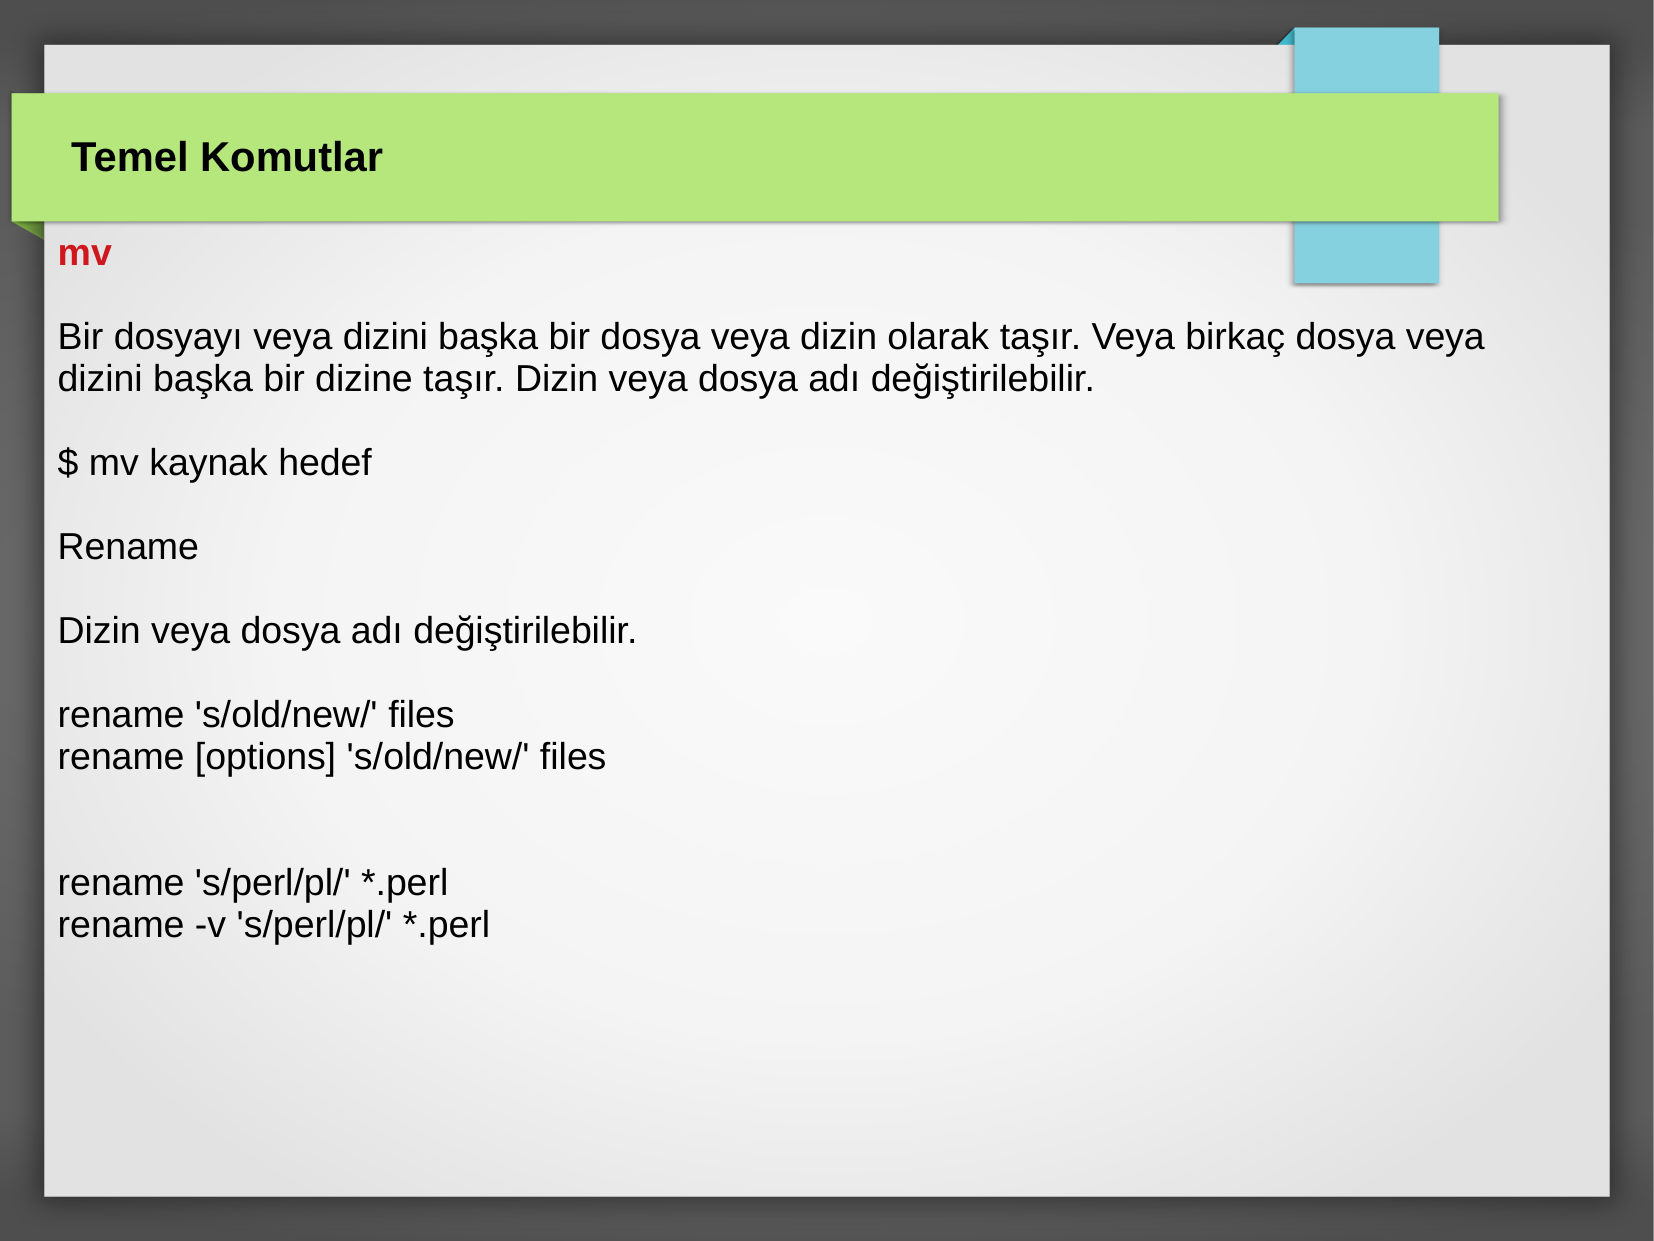

Temel Komutlar
mv
Bir dosyayı veya dizini başka bir dosya veya dizin olarak taşır. Veya birkaç dosya veya
dizini başka bir dizine taşır. Dizin veya dosya adı değiştirilebilir.
$ mv kaynak hedef
Rename
Dizin veya dosya adı değiştirilebilir.
rename 's/old/new/' files
rename [options] 's/old/new/' files
rename 's/perl/pl/' *.perl
rename -v 's/perl/pl/' *.perl